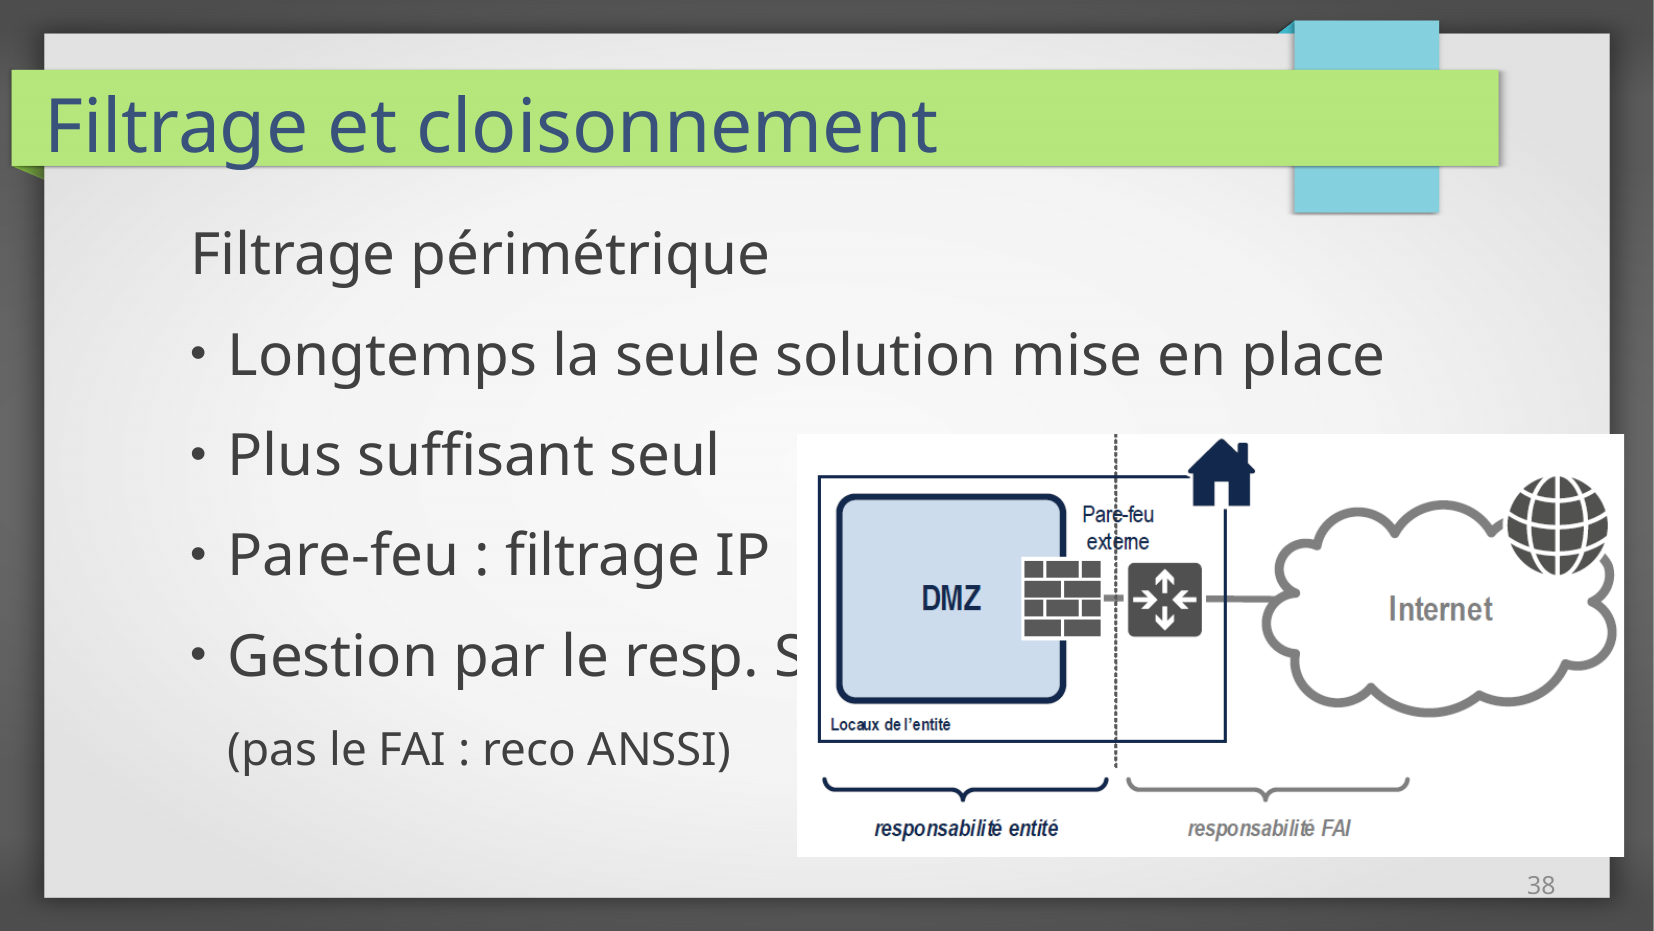

Filtrage et cloisonnement
Filtrage périmétrique
Longtemps la seule solution mise en place
Plus suffisant seul
Pare-feu : filtrage IP
Gestion par le resp. SI
(pas le FAI : reco ANSSI)